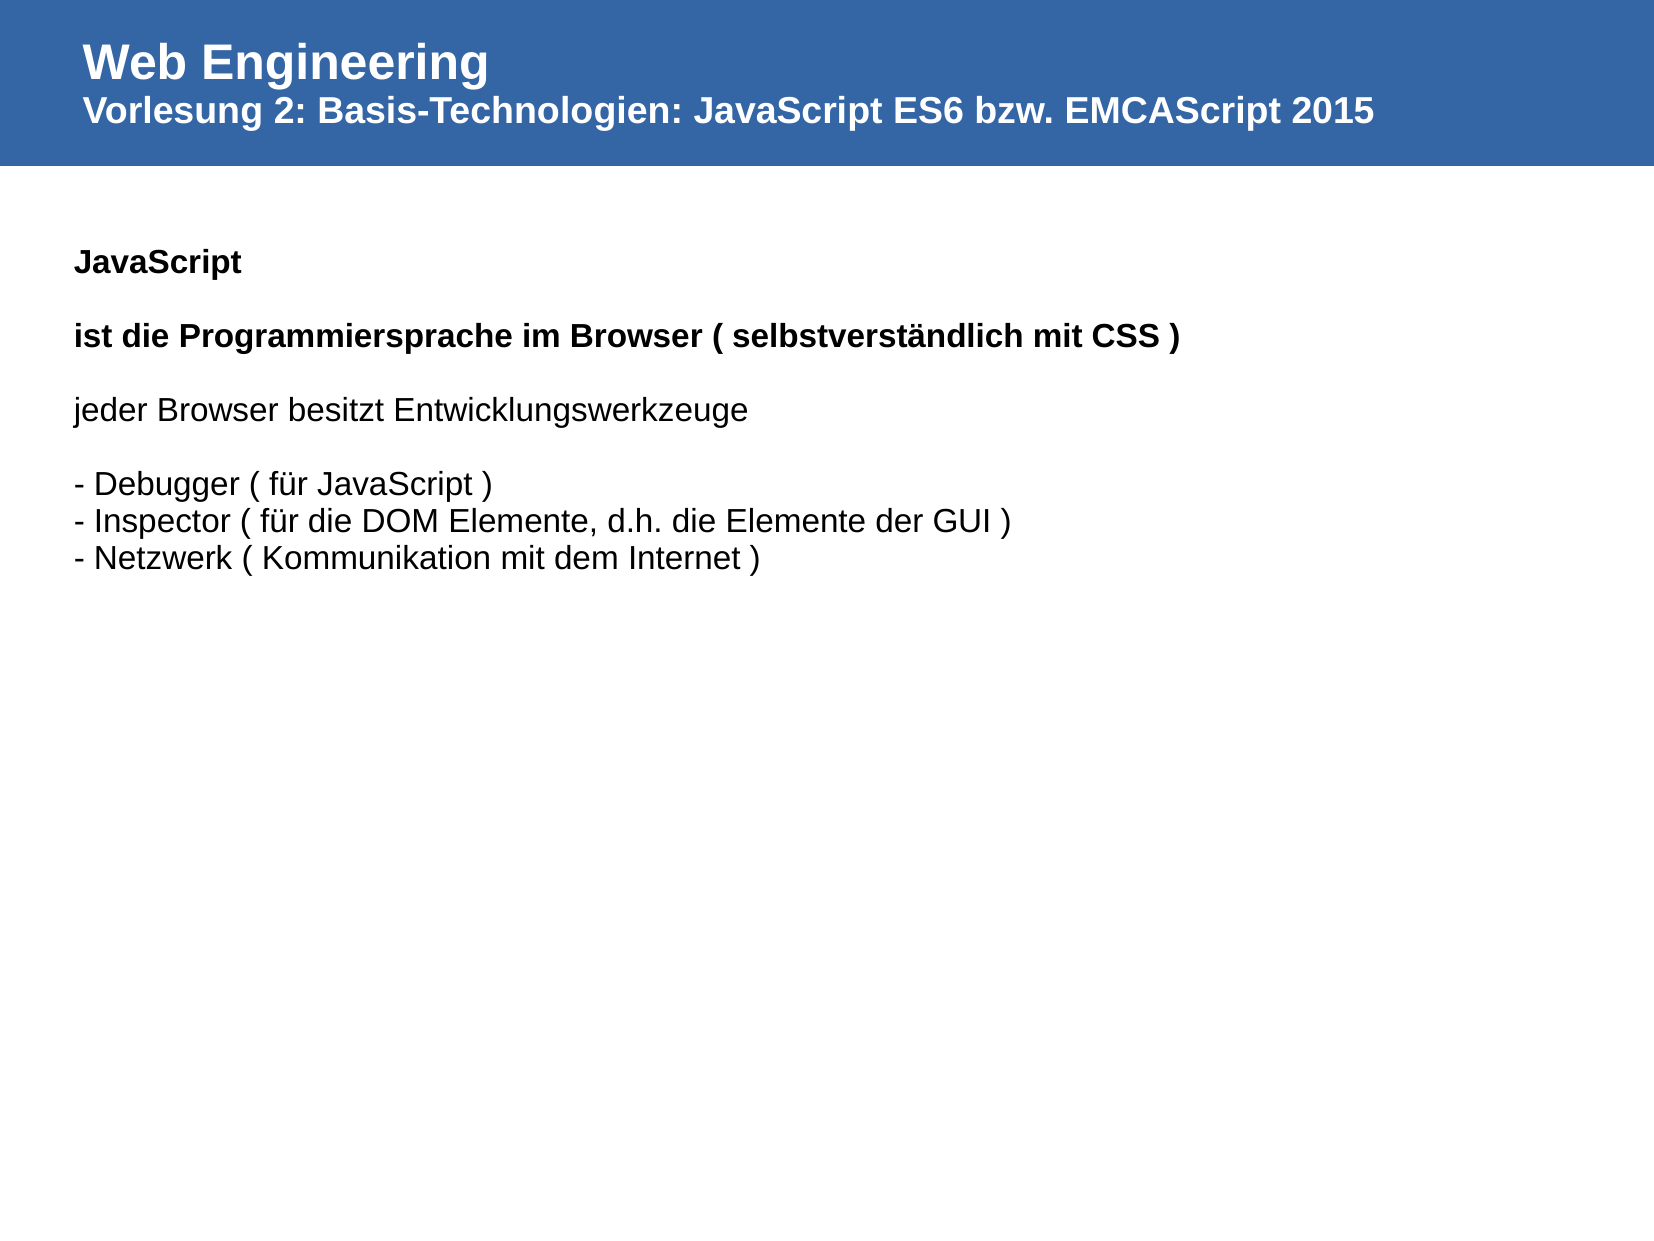

# Web Engineering Vorlesung 2: Basis-Technologien: JavaScript ES6 bzw. EMCAScript 2015
JavaScript
ist die Programmiersprache im Browser ( selbstverständlich mit CSS )
jeder Browser besitzt Entwicklungswerkzeuge
- Debugger ( für JavaScript )
- Inspector ( für die DOM Elemente, d.h. die Elemente der GUI )
- Netzwerk ( Kommunikation mit dem Internet )